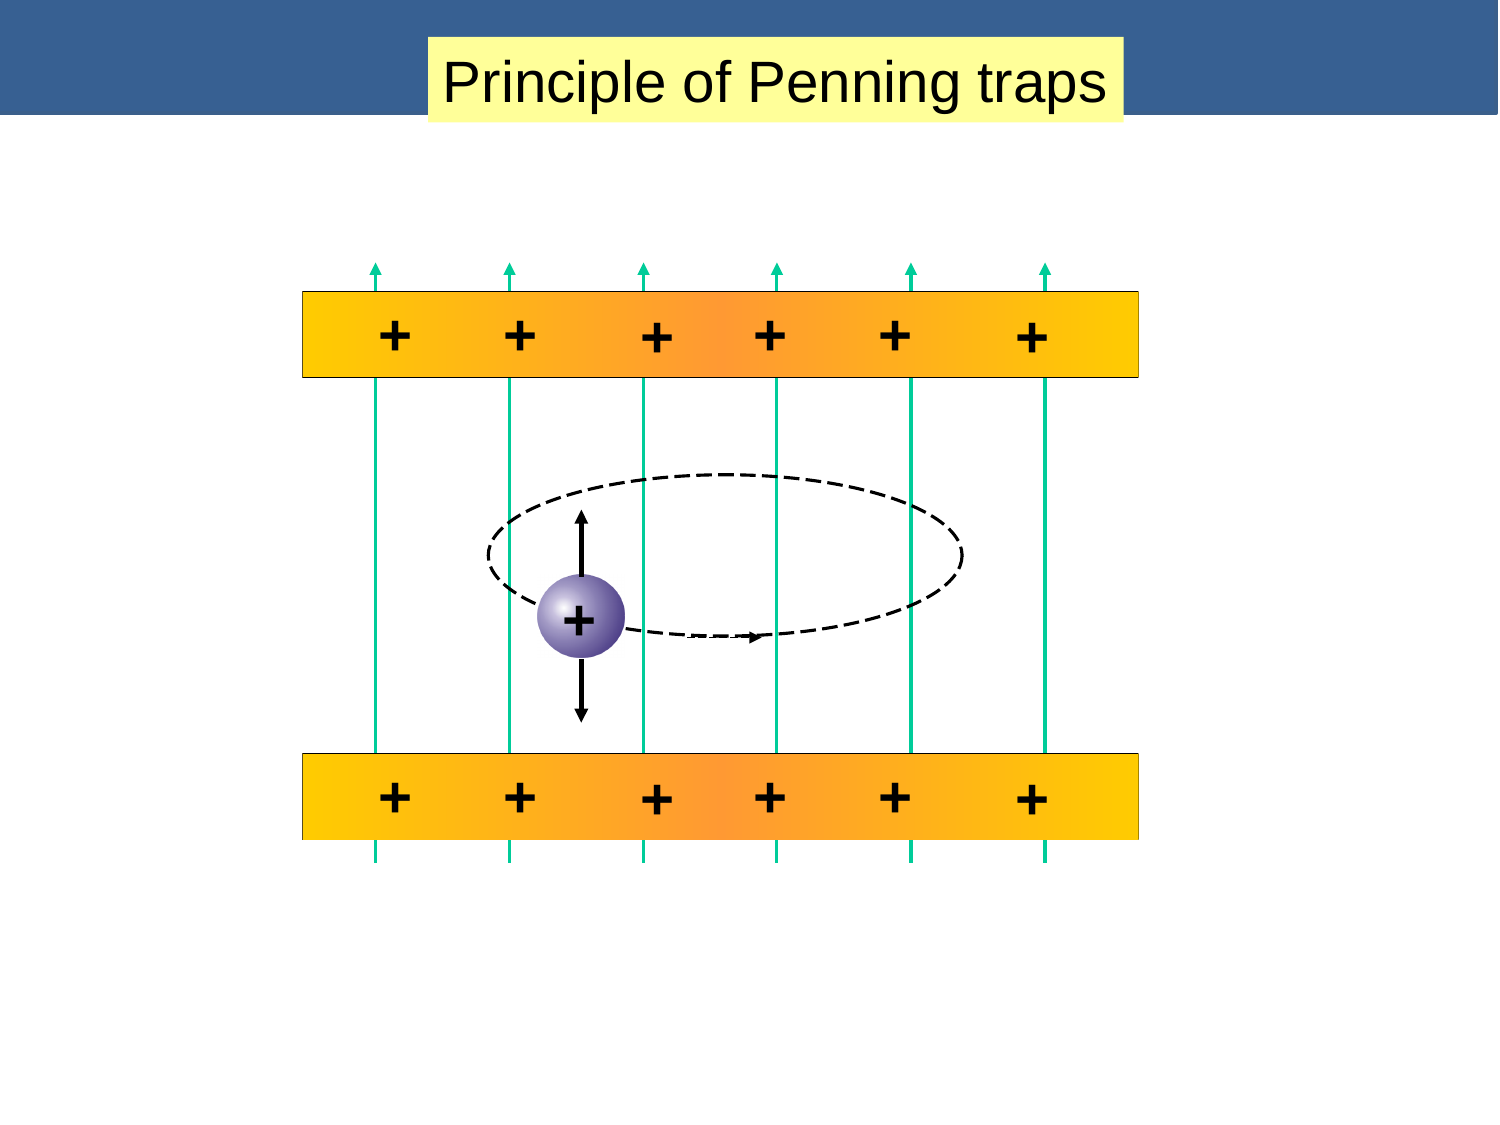

Principle of Penning traps
+
+
+
+
+
+
+
+
+
+
+
+
+